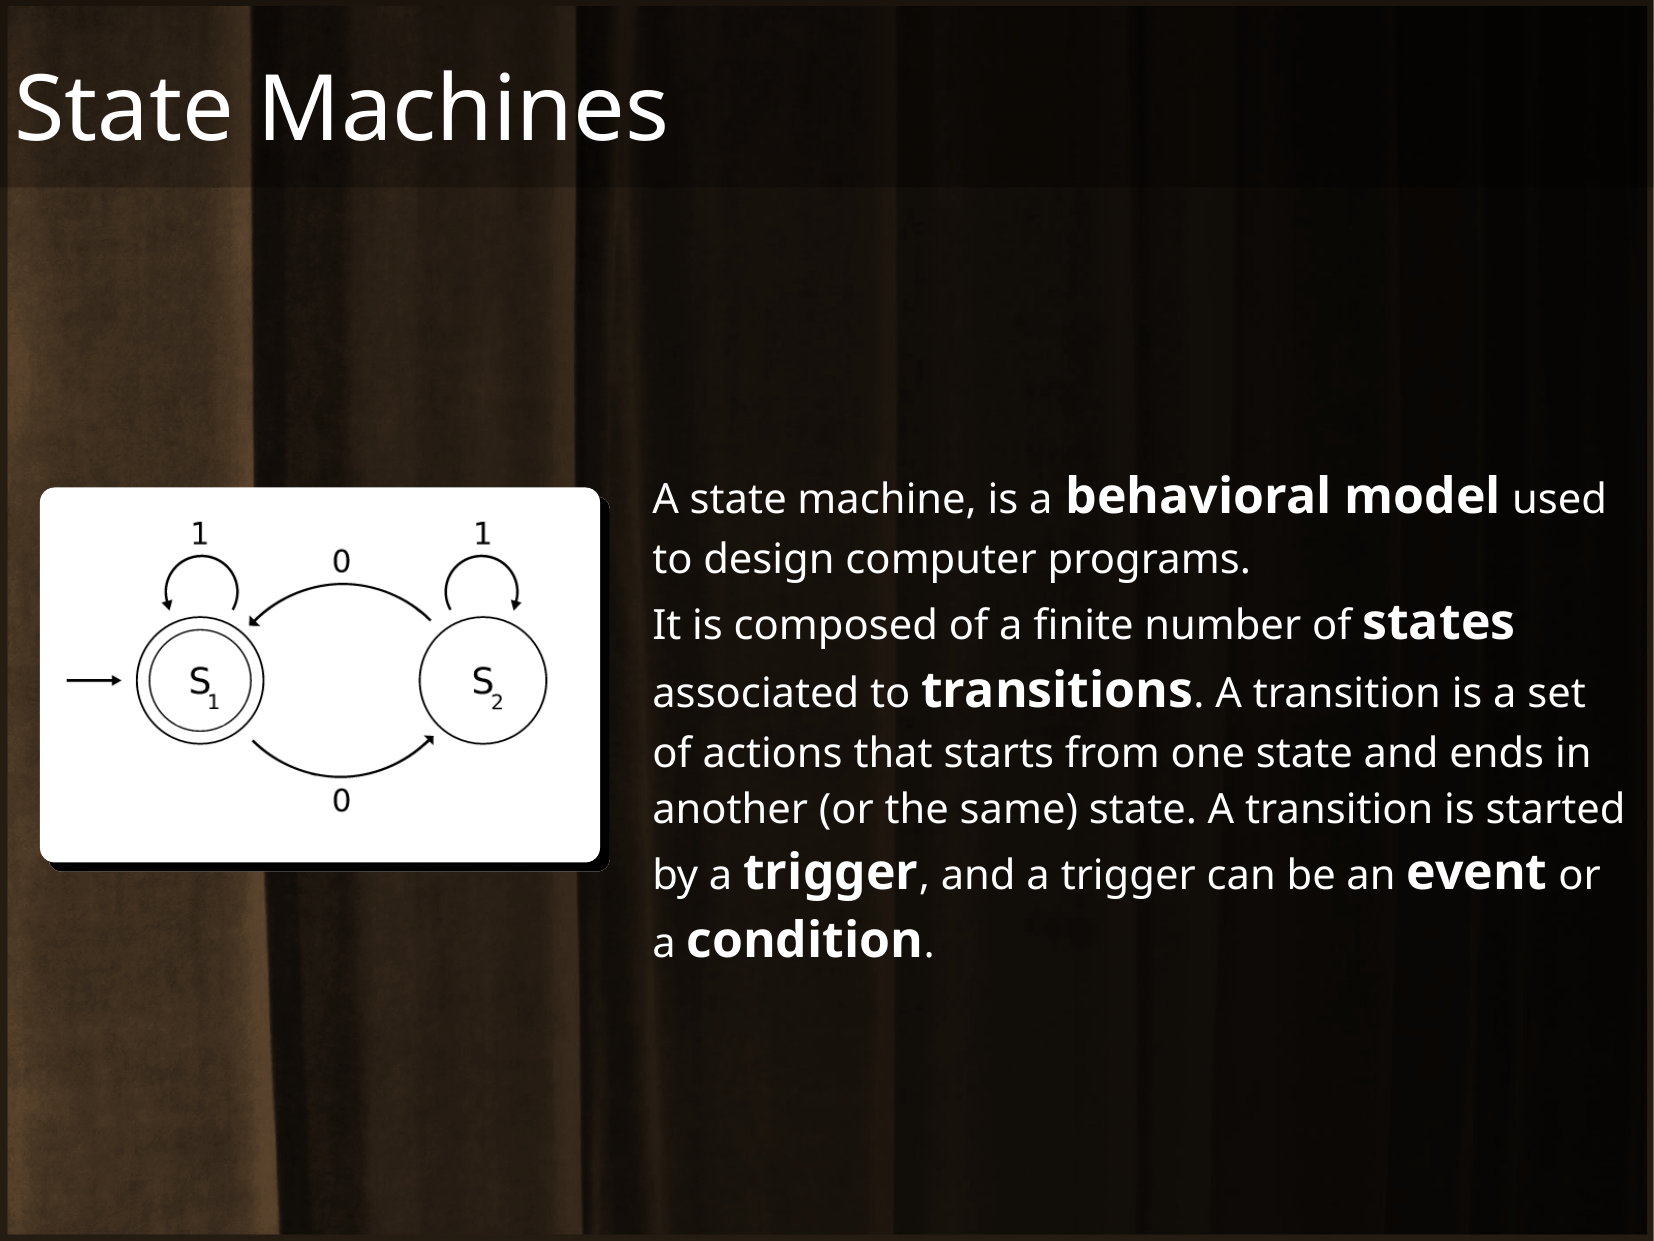

State Machines
A state machine, is a behavioral model used to design computer programs.
It is composed of a finite number of states associated to transitions. A transition is a set of actions that starts from one state and ends in another (or the same) state. A transition is started by a trigger, and a trigger can be an event or a condition.